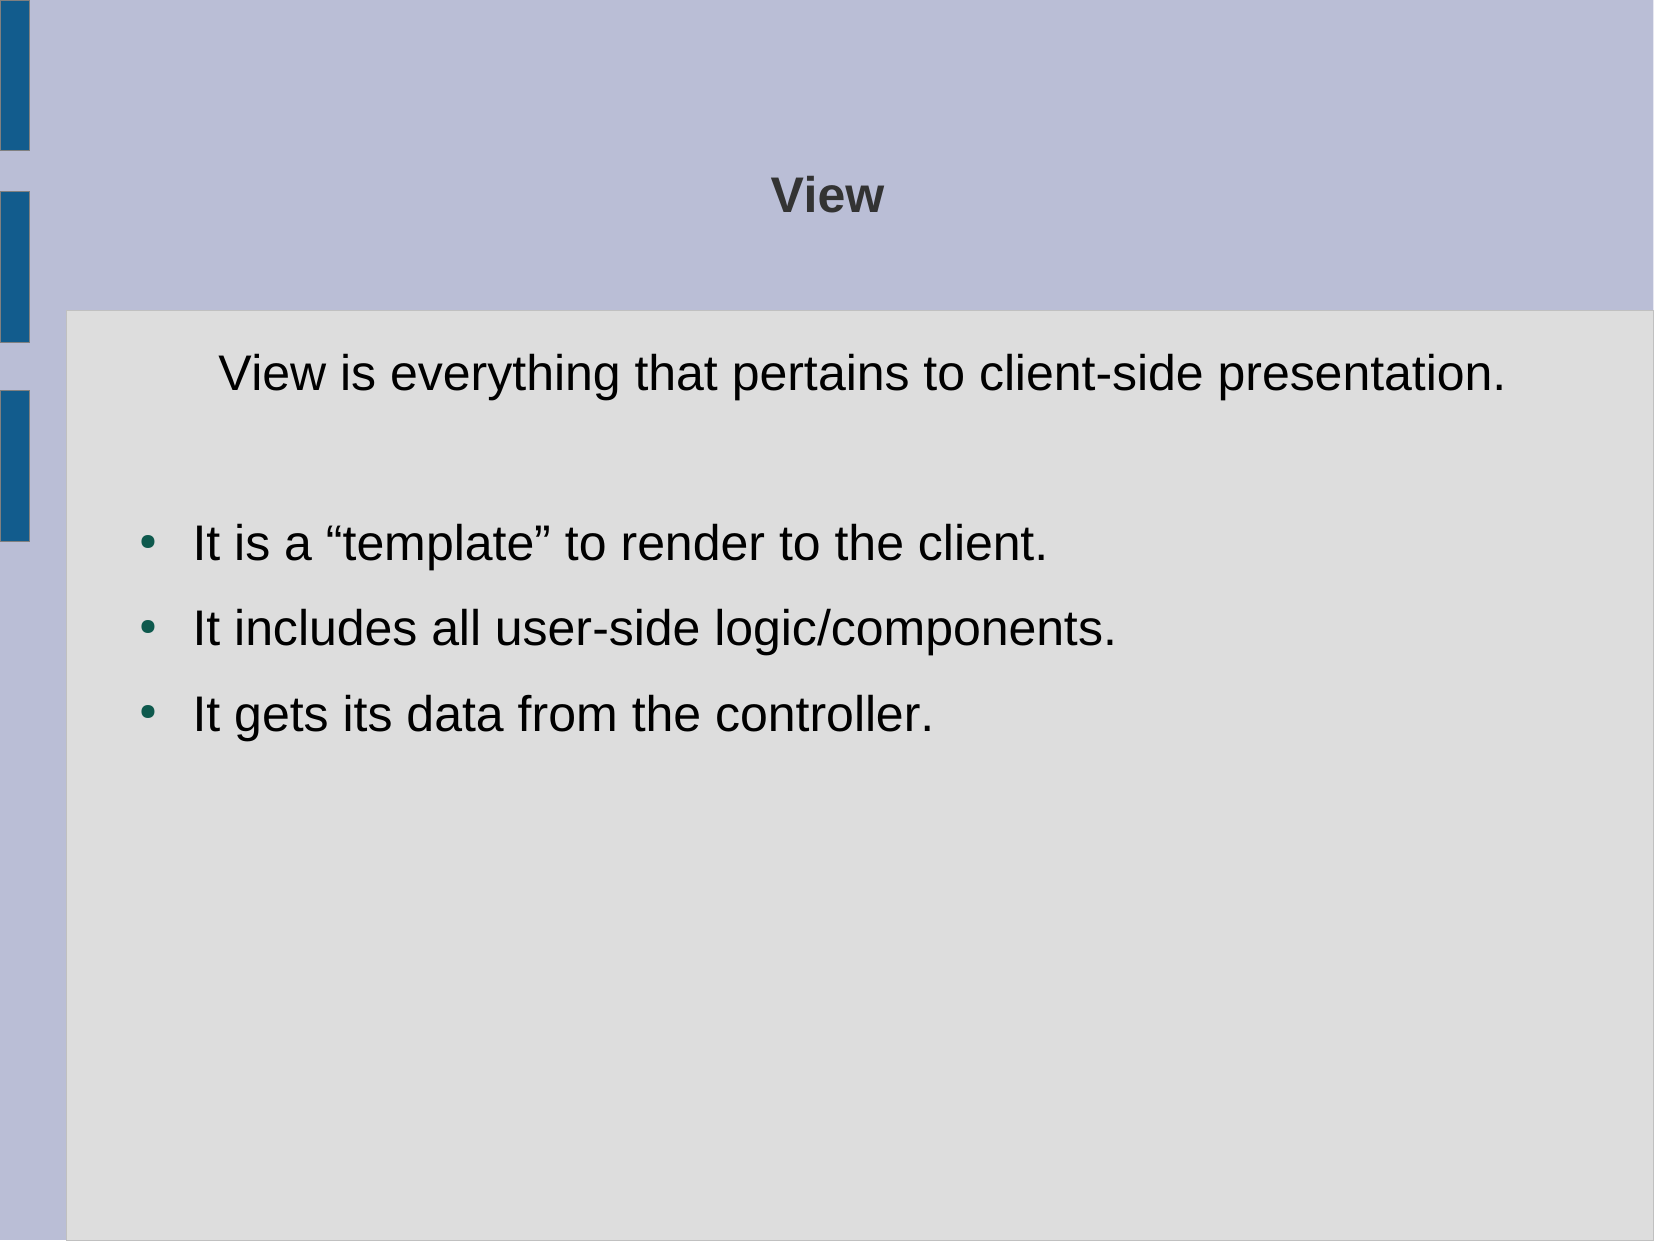

# View
View is everything that pertains to client-side presentation.
It is a “template” to render to the client.
It includes all user-side logic/components.
It gets its data from the controller.